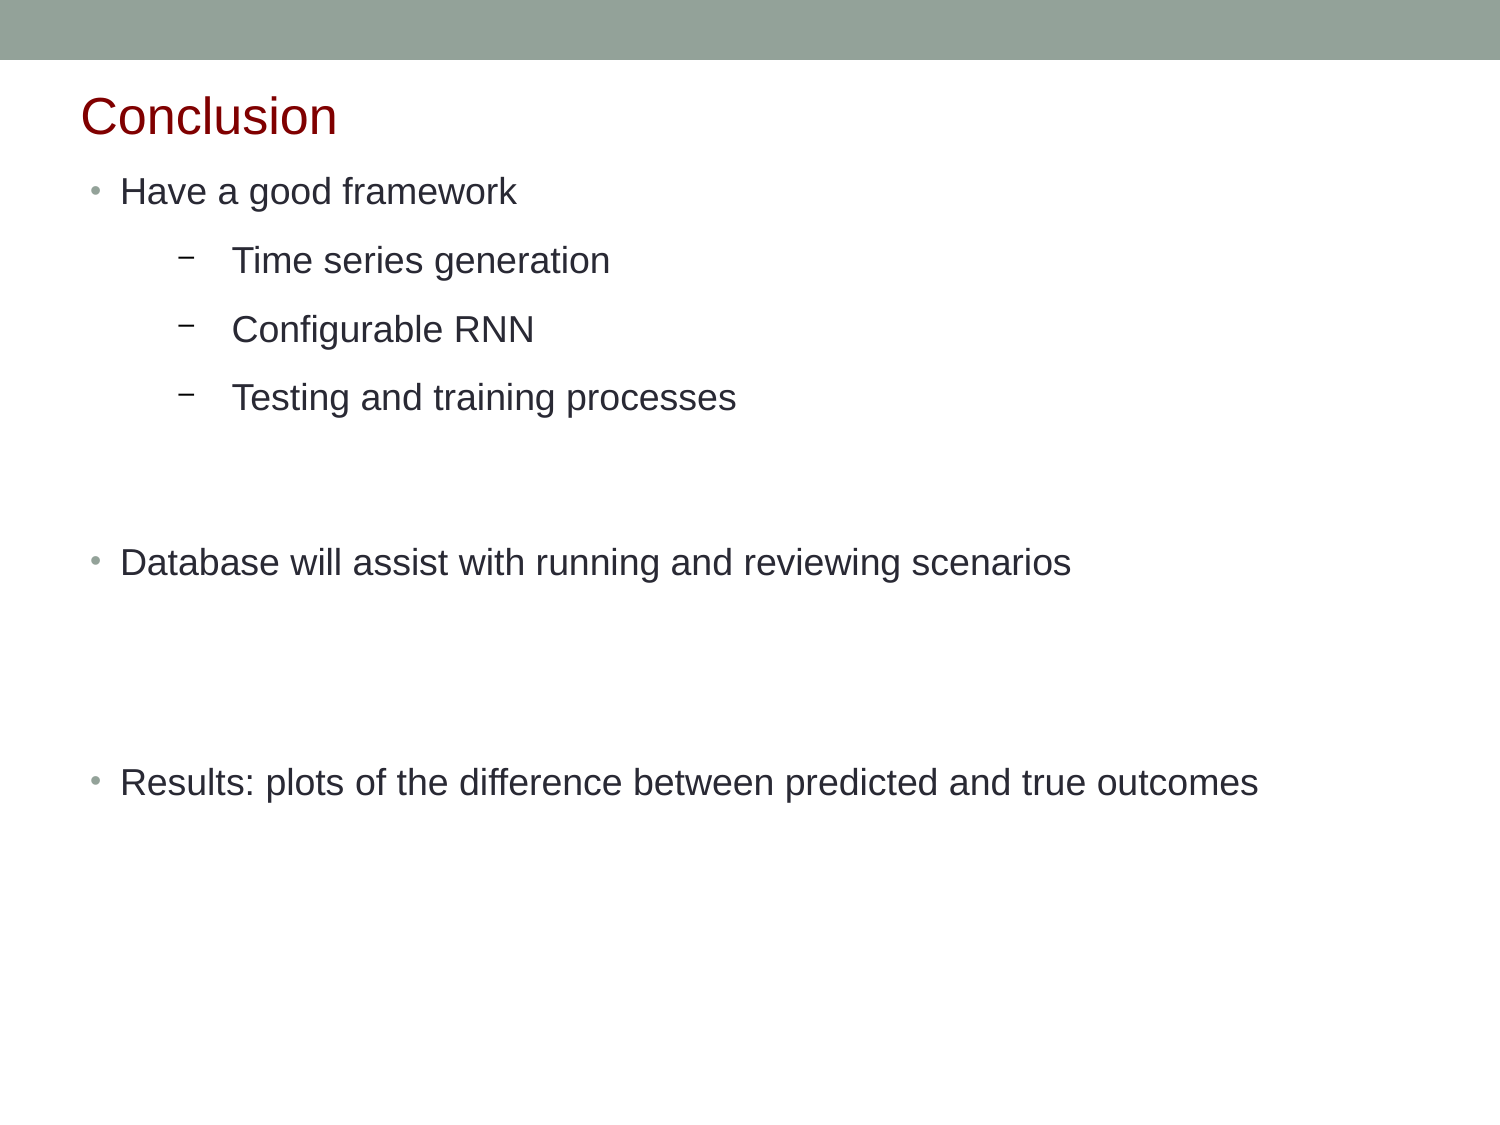

# Conclusion
Have a good framework
Time series generation
Configurable RNN
Testing and training processes
Database will assist with running and reviewing scenarios
Results: plots of the difference between predicted and true outcomes